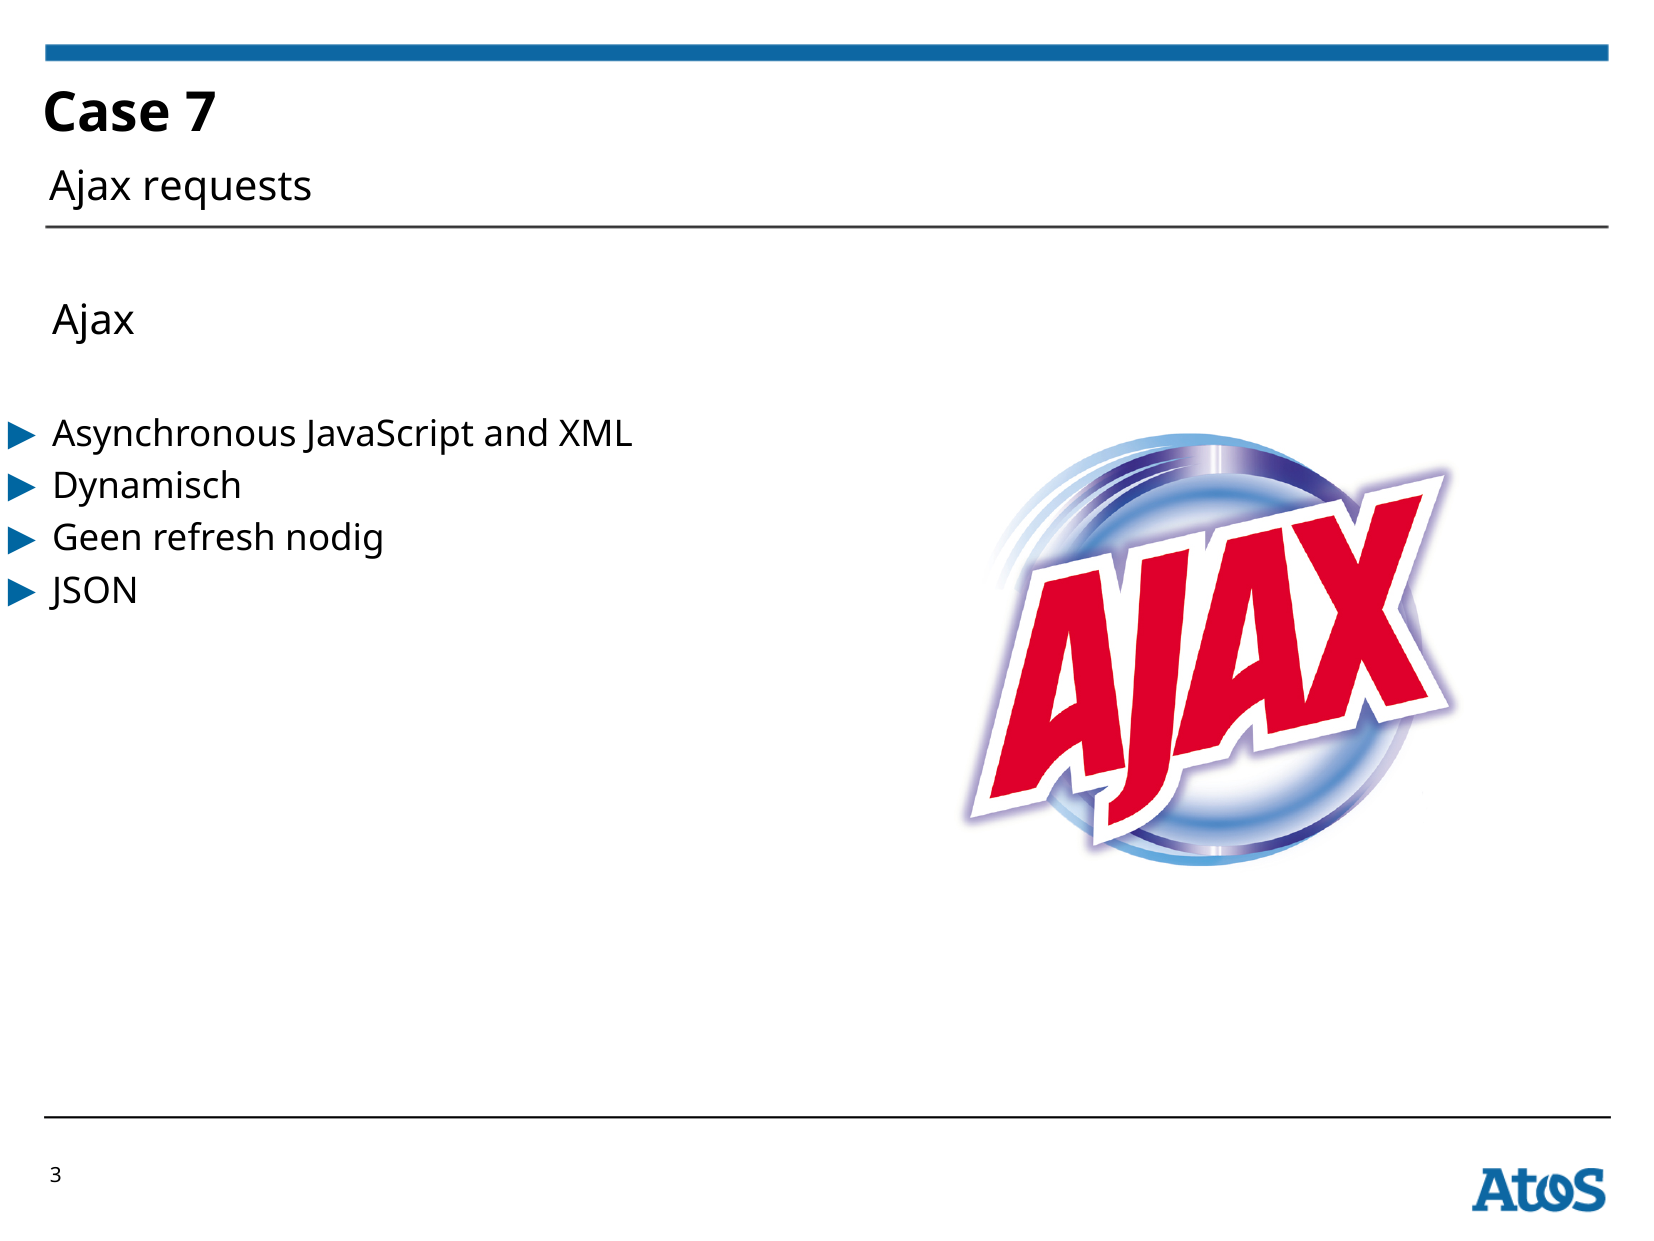

# Case 7
Ajax requests
Ajax
Asynchronous JavaScript and XML
Dynamisch
Geen refresh nodig
JSON